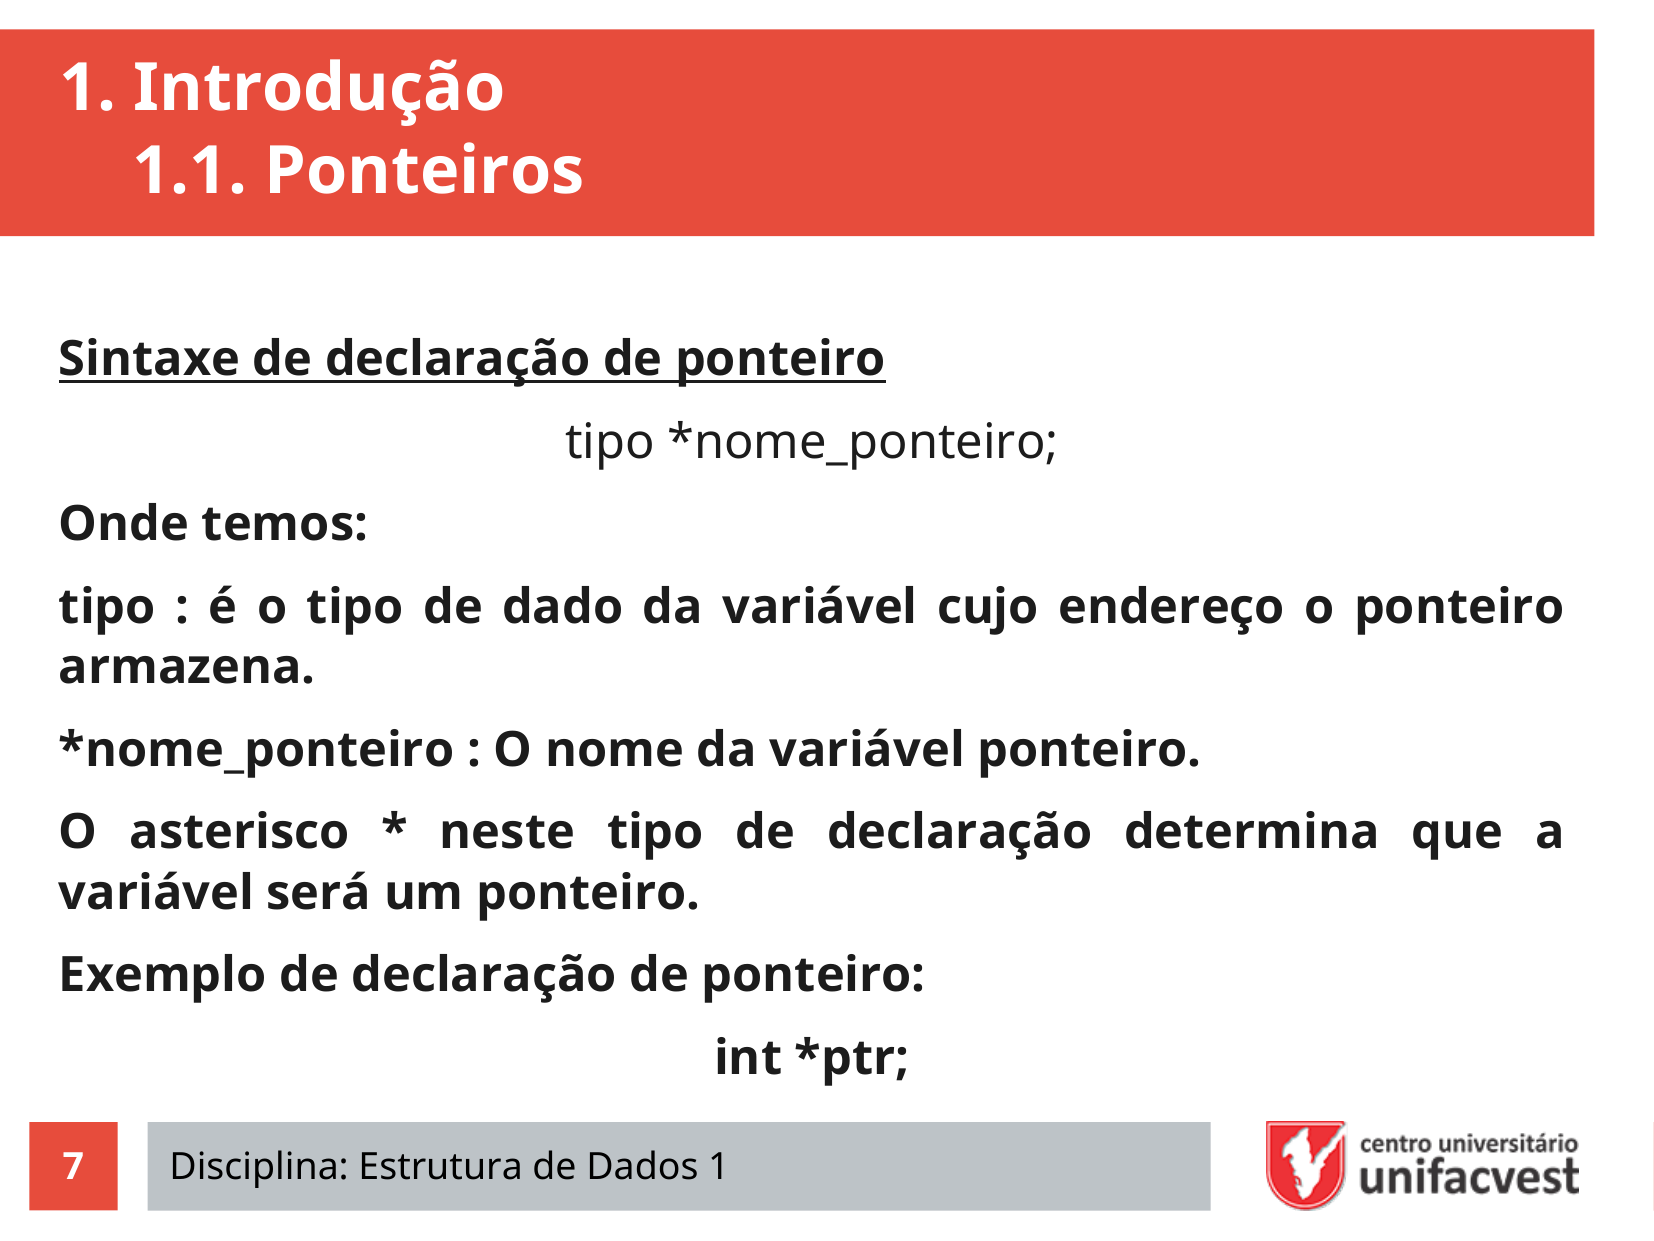

# 1. Introdução 1.1. Ponteiros
Sintaxe de declaração de ponteiro
tipo *nome_ponteiro;
Onde temos:
tipo : é o tipo de dado da variável cujo endereço o ponteiro armazena.
*nome_ponteiro : O nome da variável ponteiro.
O asterisco * neste tipo de declaração determina que a variável será um ponteiro.
Exemplo de declaração de ponteiro:
int *ptr;
7
Disciplina: Estrutura de Dados 1